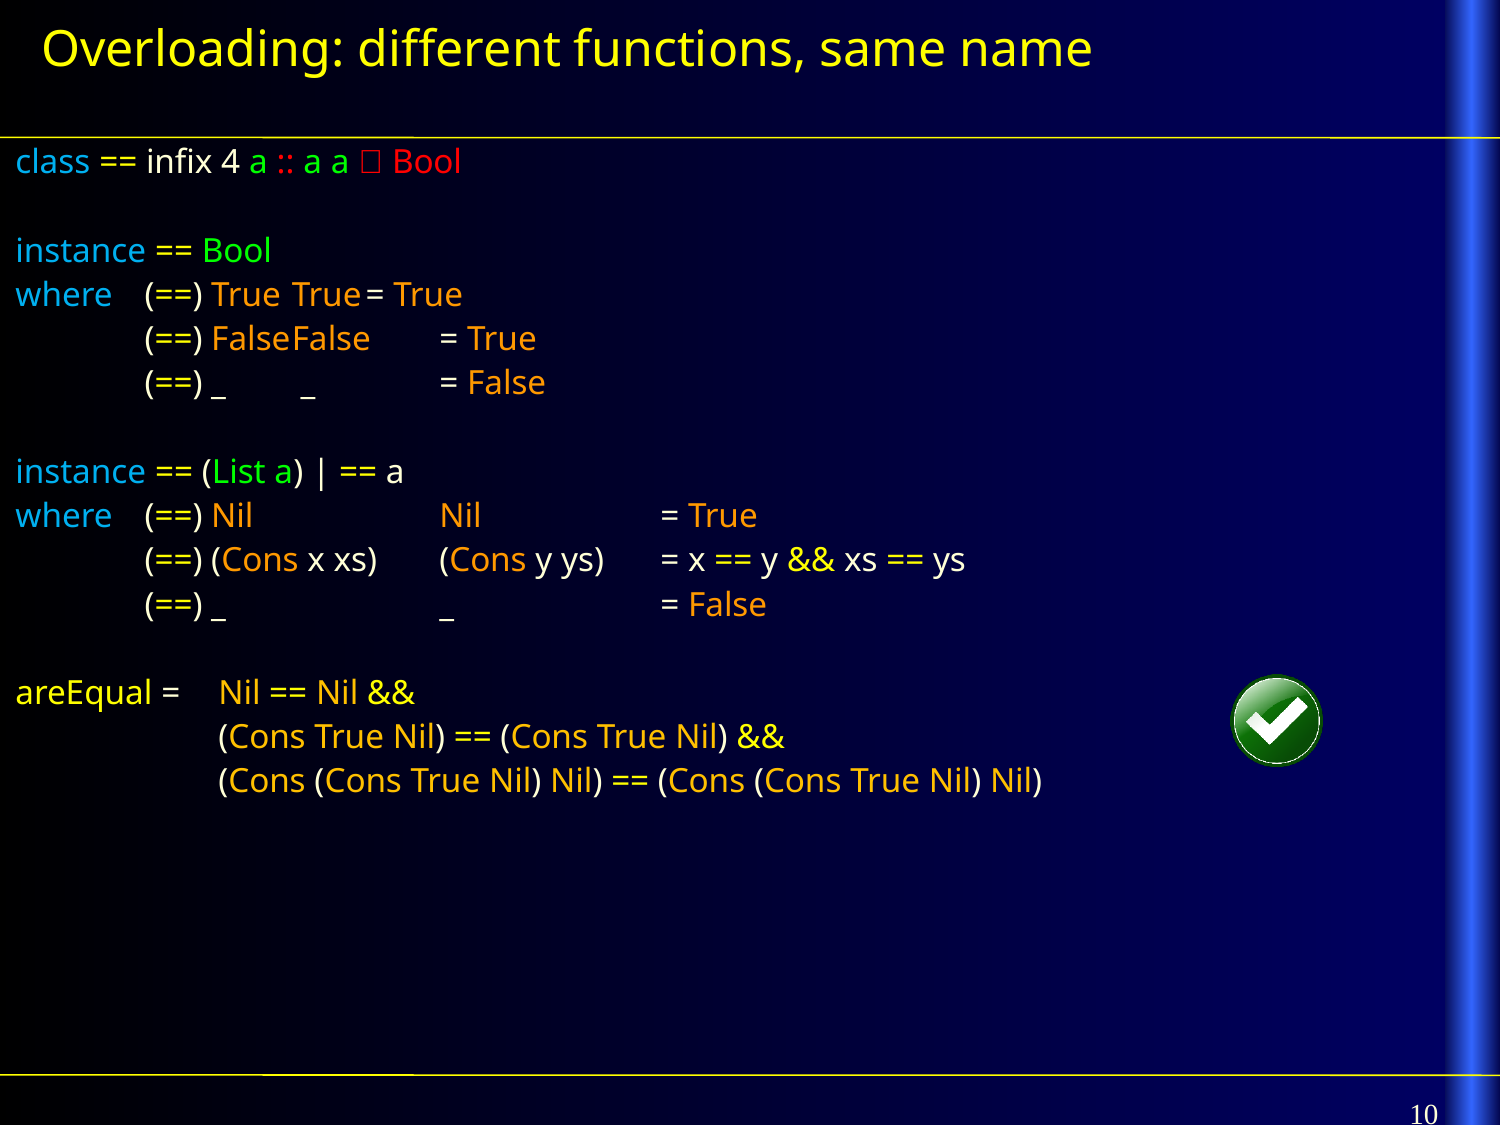

Overloading: different functions, same name
class == infix 4 a :: a a  Bool
instance == Bool
where	(==) True	True	= True
		(==) False	False 	= True
		(==) _ 	 _		= False
instance == (List a) | == a
where	(==) Nil 	Nil			= True
		(==) (Cons x xs) 	(Cons y ys)	= x == y && xs == ys
		(==) _ 	_			= False
areEqual = 	Nil == Nil &&
			(Cons True Nil) == (Cons True Nil) &&
			(Cons (Cons True Nil) Nil) == (Cons (Cons True Nil) Nil)